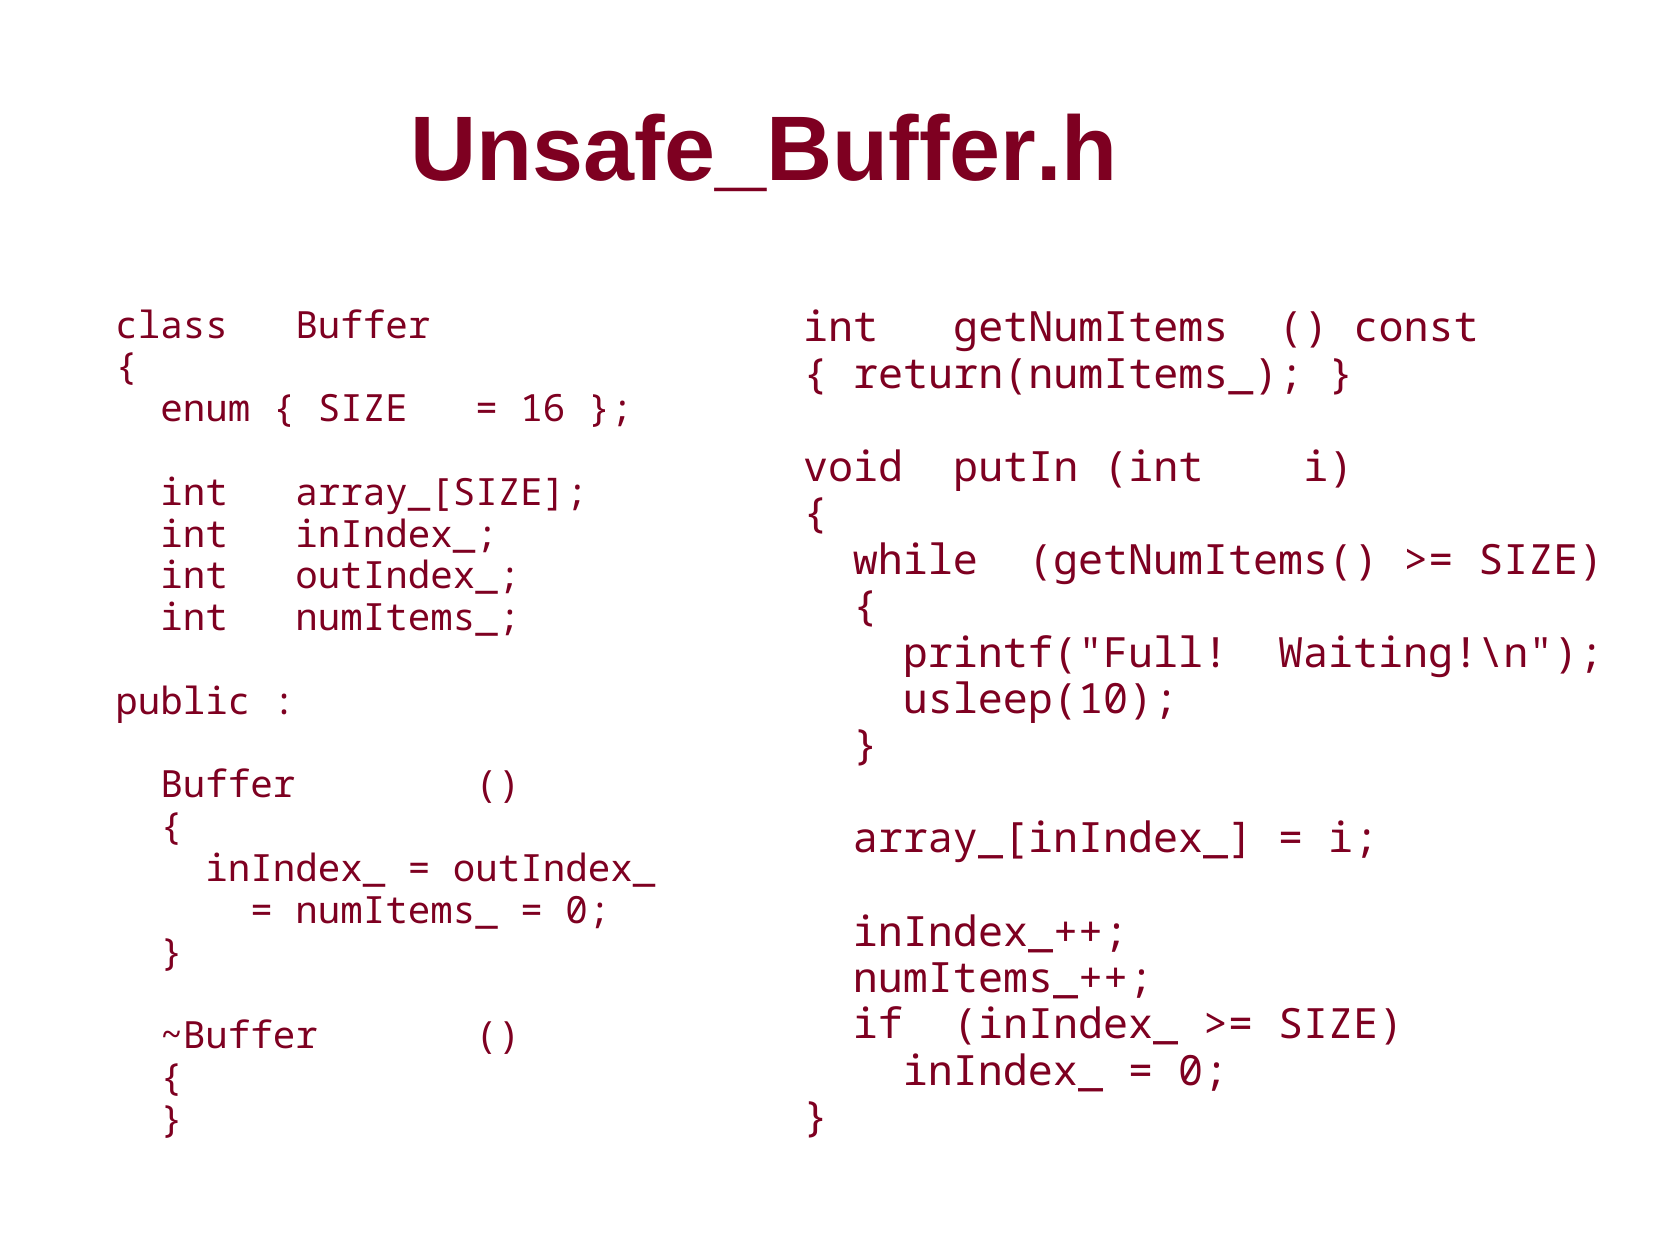

# Unsafe_Buffer.h
class Buffer
{
 enum { SIZE = 16 };
 int array_[SIZE];
 int inIndex_;
 int outIndex_;
 int numItems_;
public :
 Buffer ()
 {
 inIndex_ = outIndex_
 = numItems_ = 0;
 }
 ~Buffer ()
 {
 }
 int getNumItems () const
 { return(numItems_); }
 void putIn (int i)
 {
 while (getNumItems() >= SIZE)
 {
 printf("Full! Waiting!\n");
 usleep(10);
 }
 array_[inIndex_] = i;
 inIndex_++;
 numItems_++;
 if (inIndex_ >= SIZE)
 inIndex_ = 0;
 }